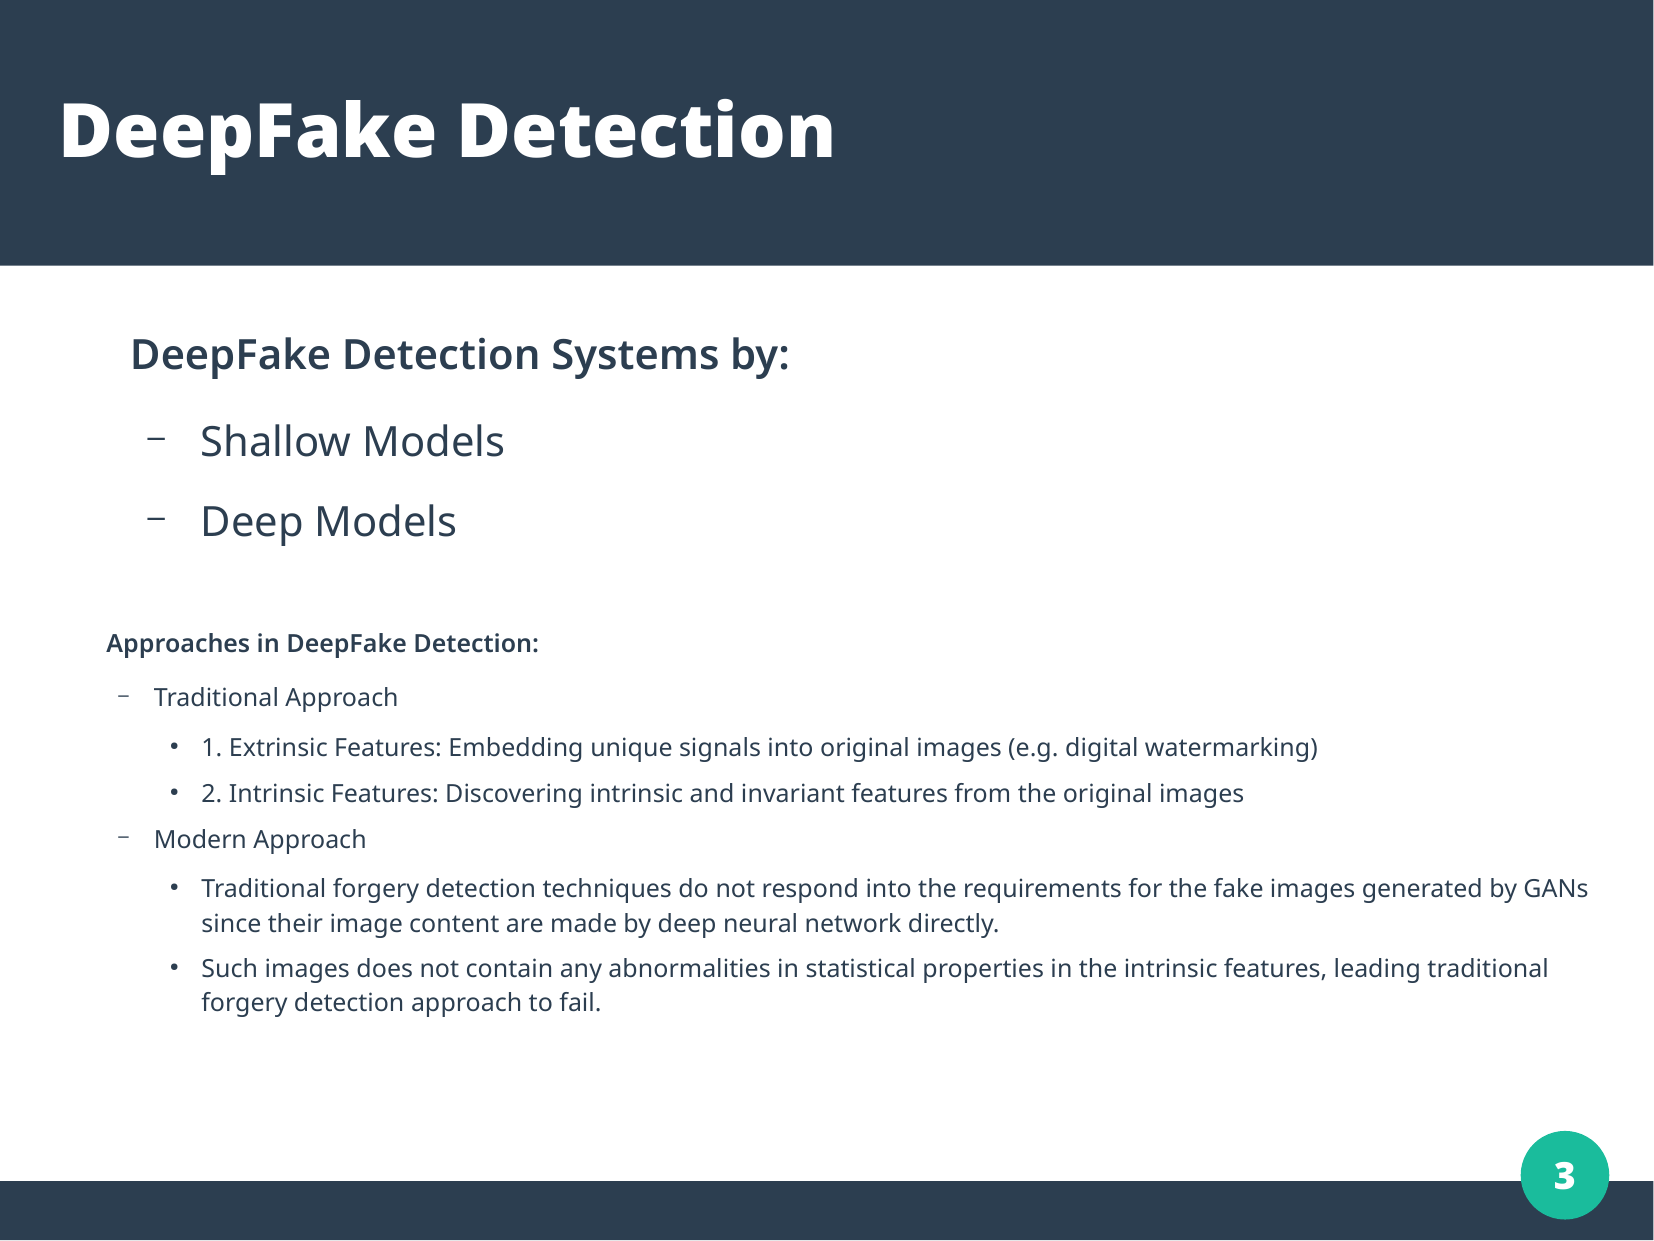

# DeepFake Detection
DeepFake Detection Systems by:
Shallow Models
Deep Models
Approaches in DeepFake Detection:
Traditional Approach
1. Extrinsic Features: Embedding unique signals into original images (e.g. digital watermarking)
2. Intrinsic Features: Discovering intrinsic and invariant features from the original images
Modern Approach
Traditional forgery detection techniques do not respond into the requirements for the fake images generated by GANs since their image content are made by deep neural network directly.
Such images does not contain any abnormalities in statistical properties in the intrinsic features, leading traditional forgery detection approach to fail.
3